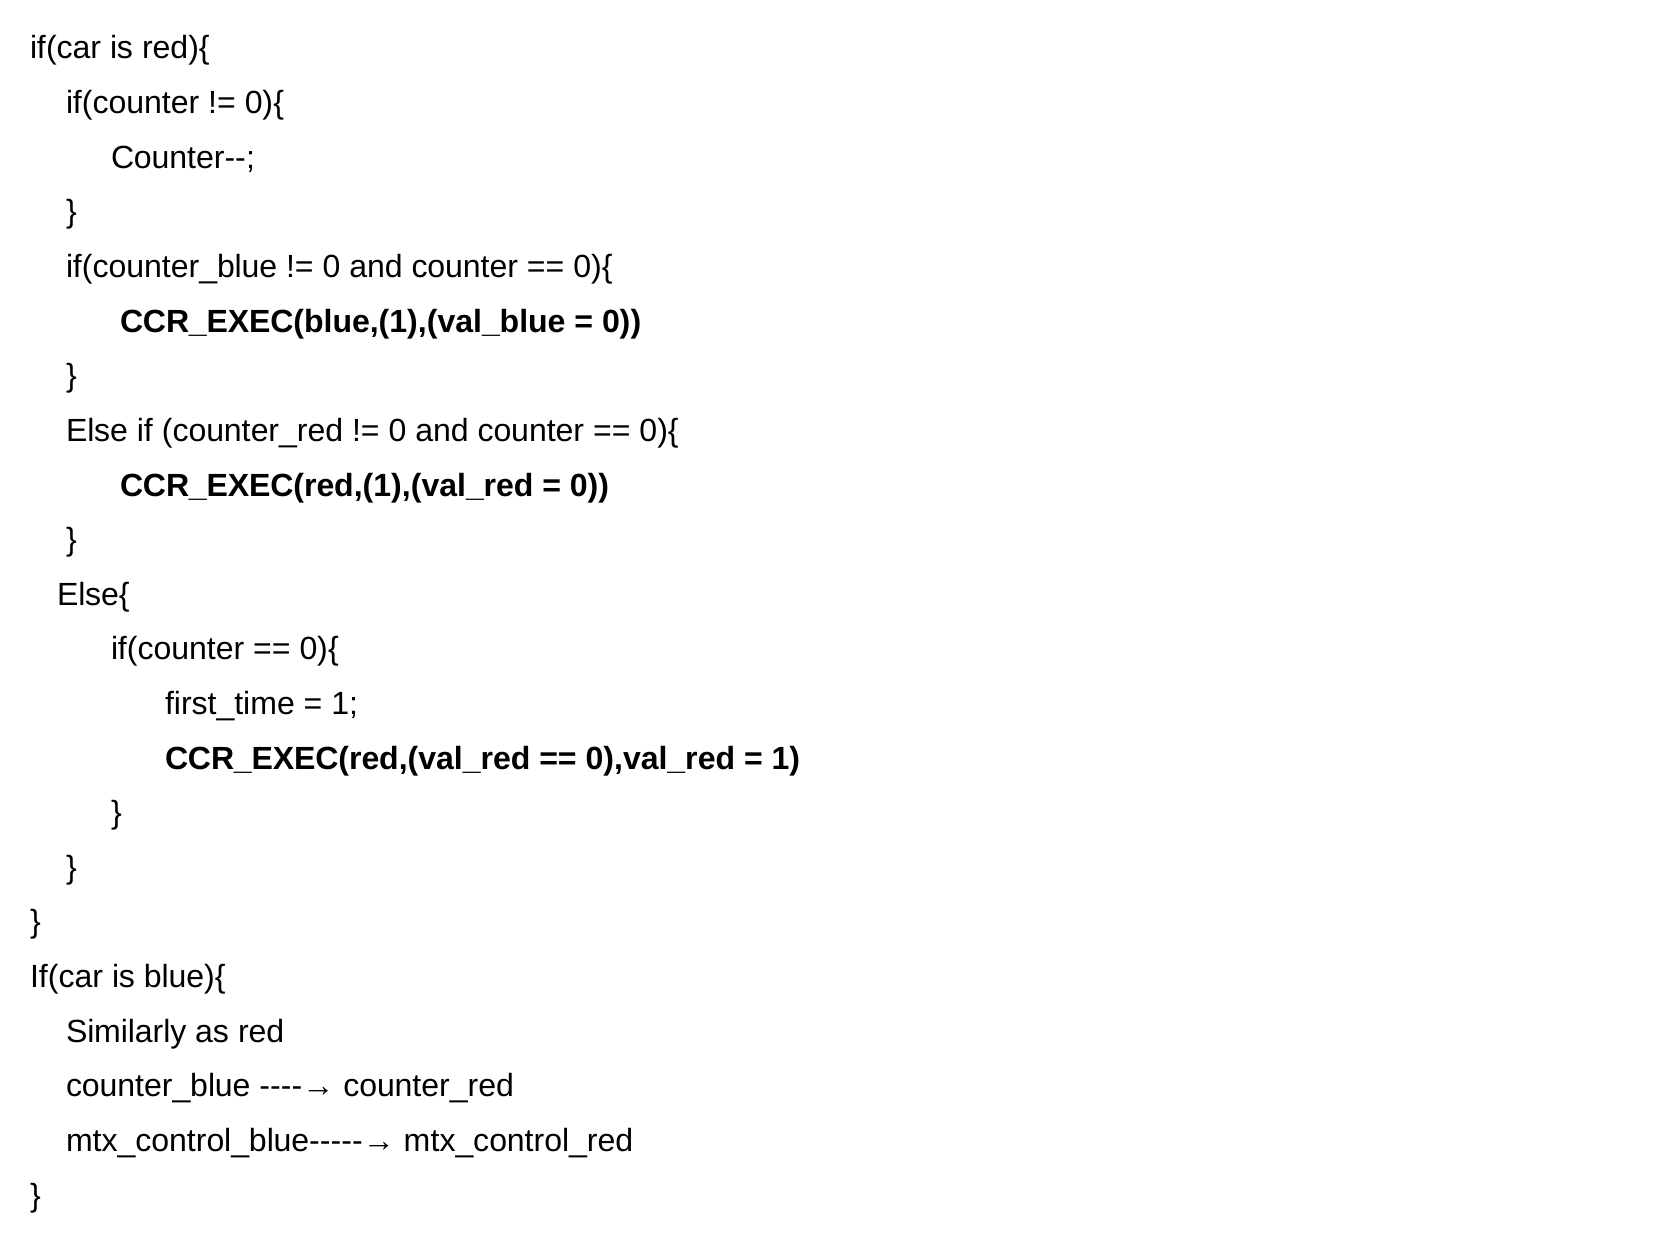

# if(car is red){
 if(counter != 0){
 Counter--;
 }
 if(counter_blue != 0 and counter == 0){
 CCR_EXEC(blue,(1),(val_blue = 0))
 }
 Else if (counter_red != 0 and counter == 0){
 CCR_EXEC(red,(1),(val_red = 0))
 }
 Else{
 if(counter == 0){
 first_time = 1;
 CCR_EXEC(red,(val_red == 0),val_red = 1)
 }
 }
}
If(car is blue){
 Similarly as red
 counter_blue ----→ counter_red
 mtx_control_blue-----→ mtx_control_red
}